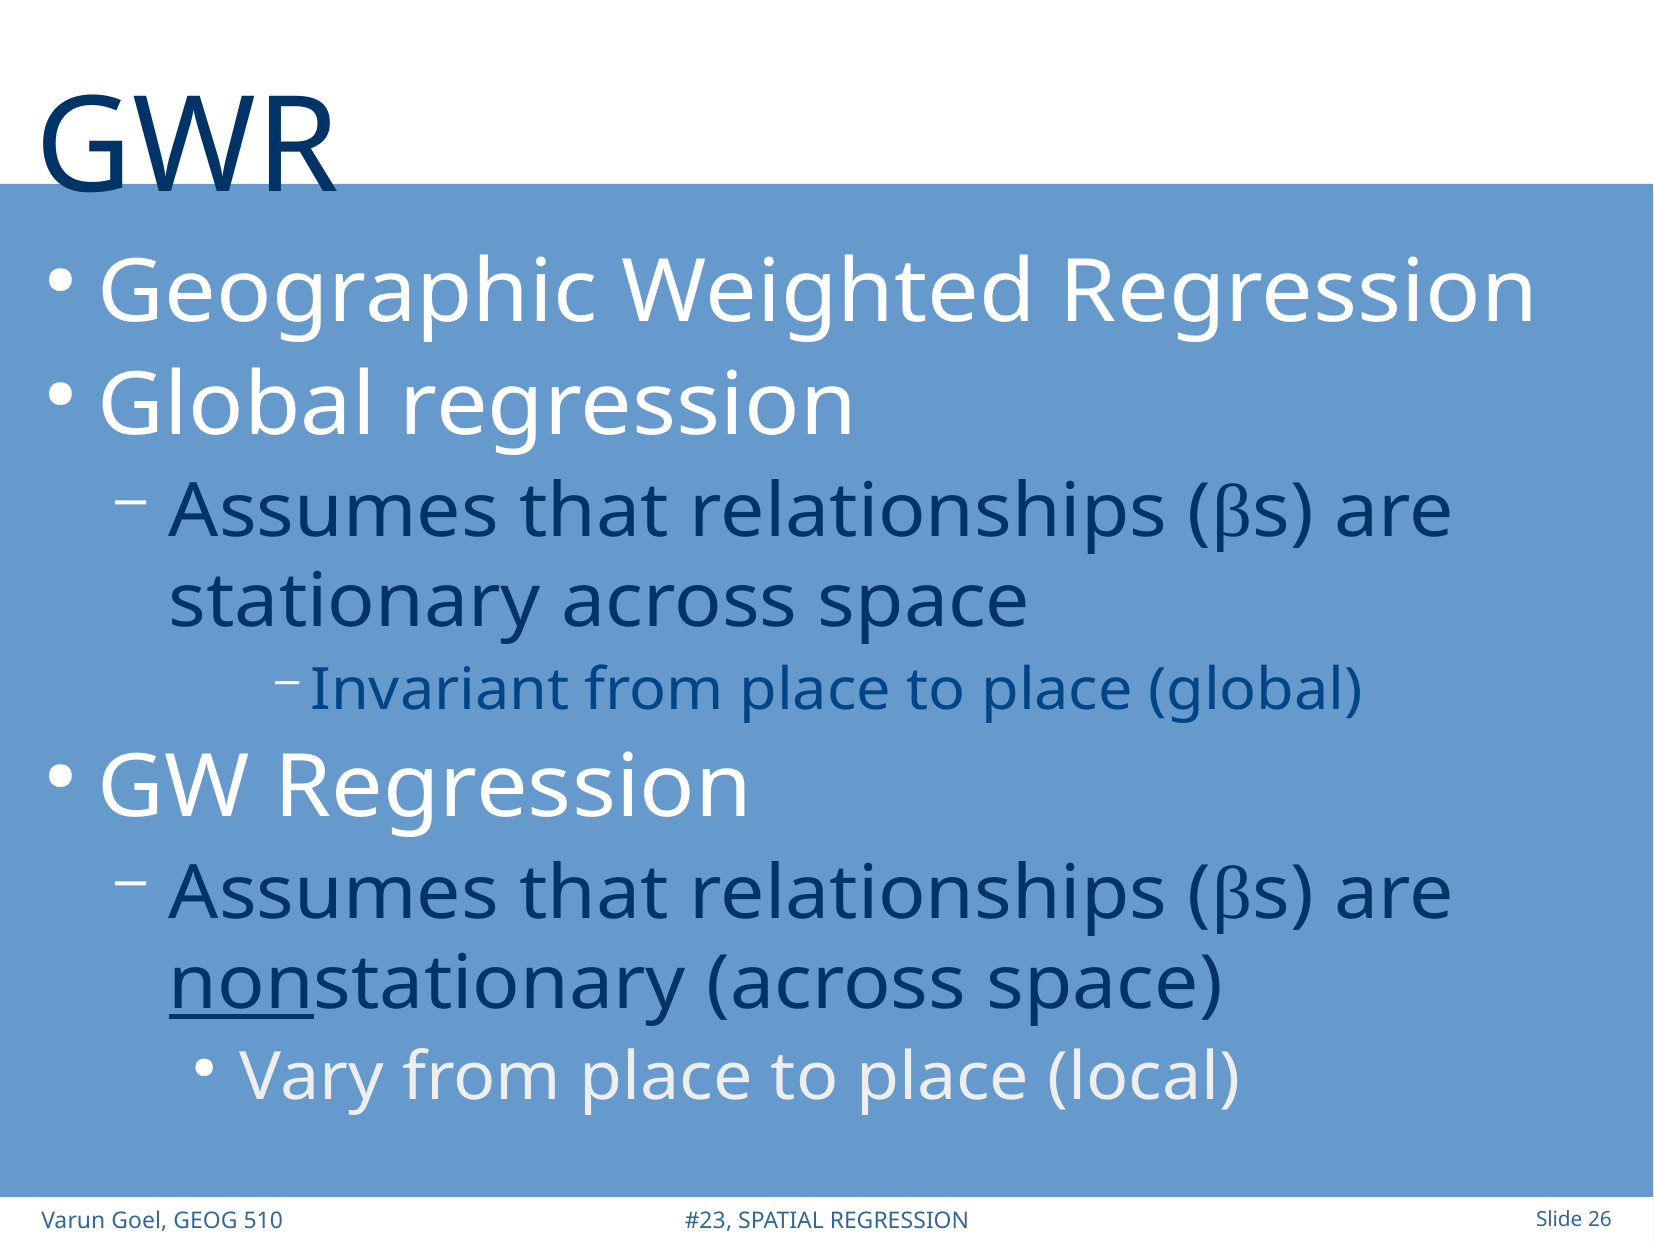

# GWR
Geographic Weighted Regression
Global regression
Assumes that relationships (βs) are stationary across space
Invariant from place to place (global)
GW Regression
Assumes that relationships (βs) are nonstationary (across space)
Vary from place to place (local)
#23, SPATIAL REGRESSION
26